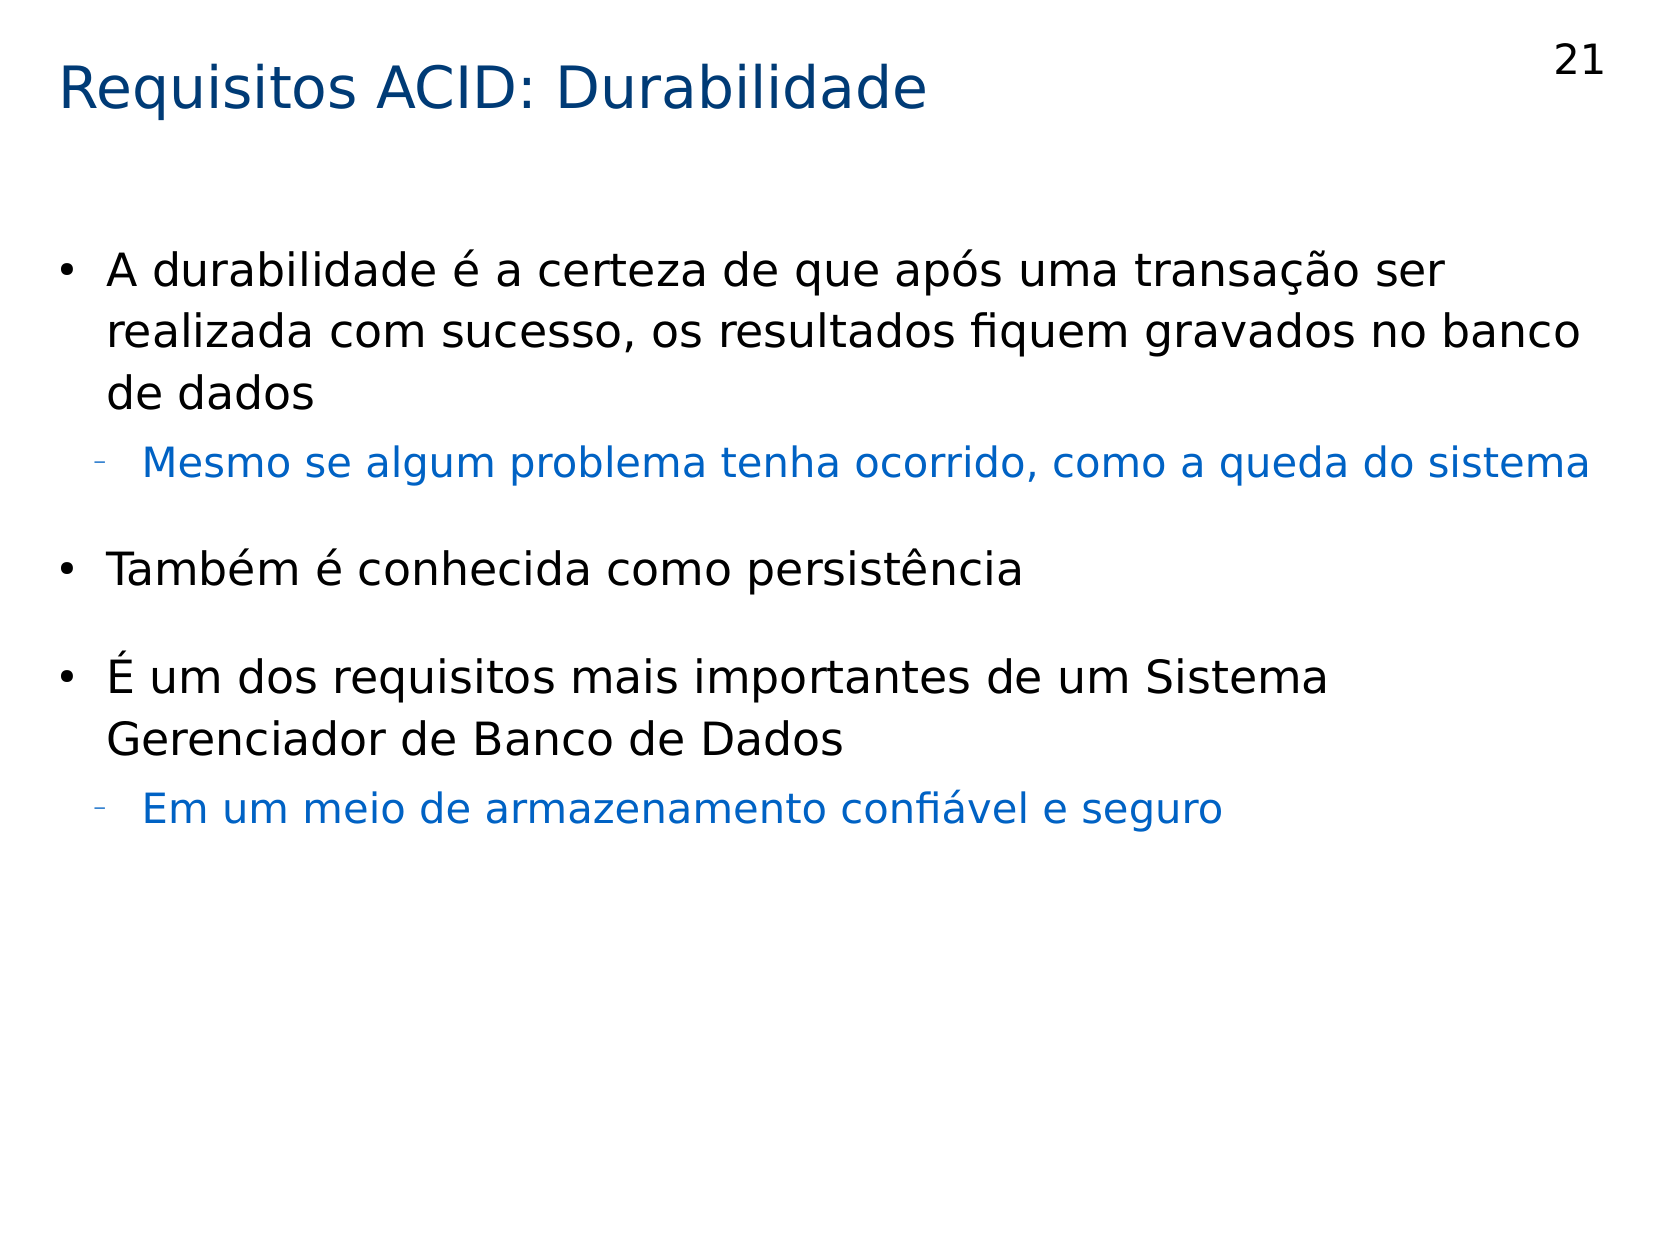

# Requisitos ACID: Durabilidade
21
A durabilidade é a certeza de que após uma transação ser realizada com sucesso, os resultados fiquem gravados no banco de dados
Mesmo se algum problema tenha ocorrido, como a queda do sistema
Também é conhecida como persistência
É um dos requisitos mais importantes de um Sistema Gerenciador de Banco de Dados
Em um meio de armazenamento confiável e seguro